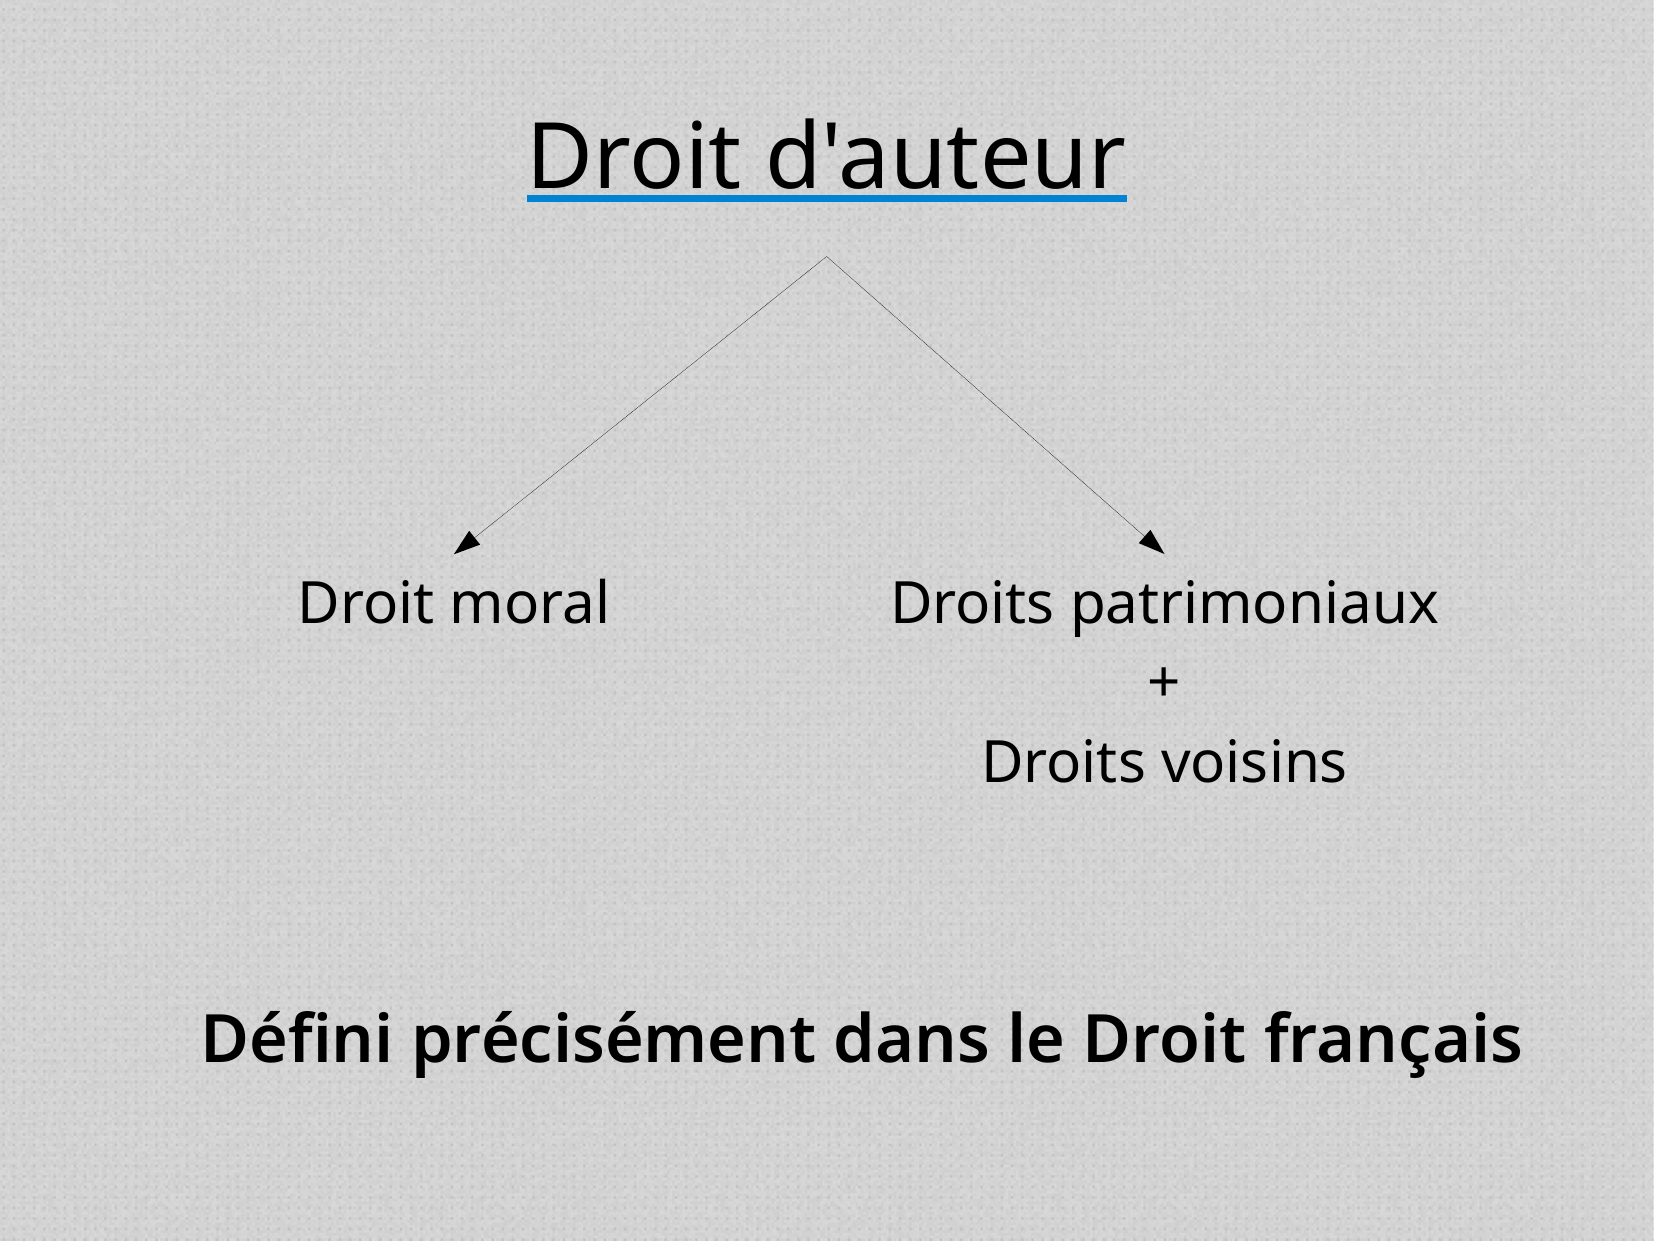

# Droit d'auteur
Droits patrimoniaux
+
Droits voisins
Droit moral
Défini précisément dans le Droit français